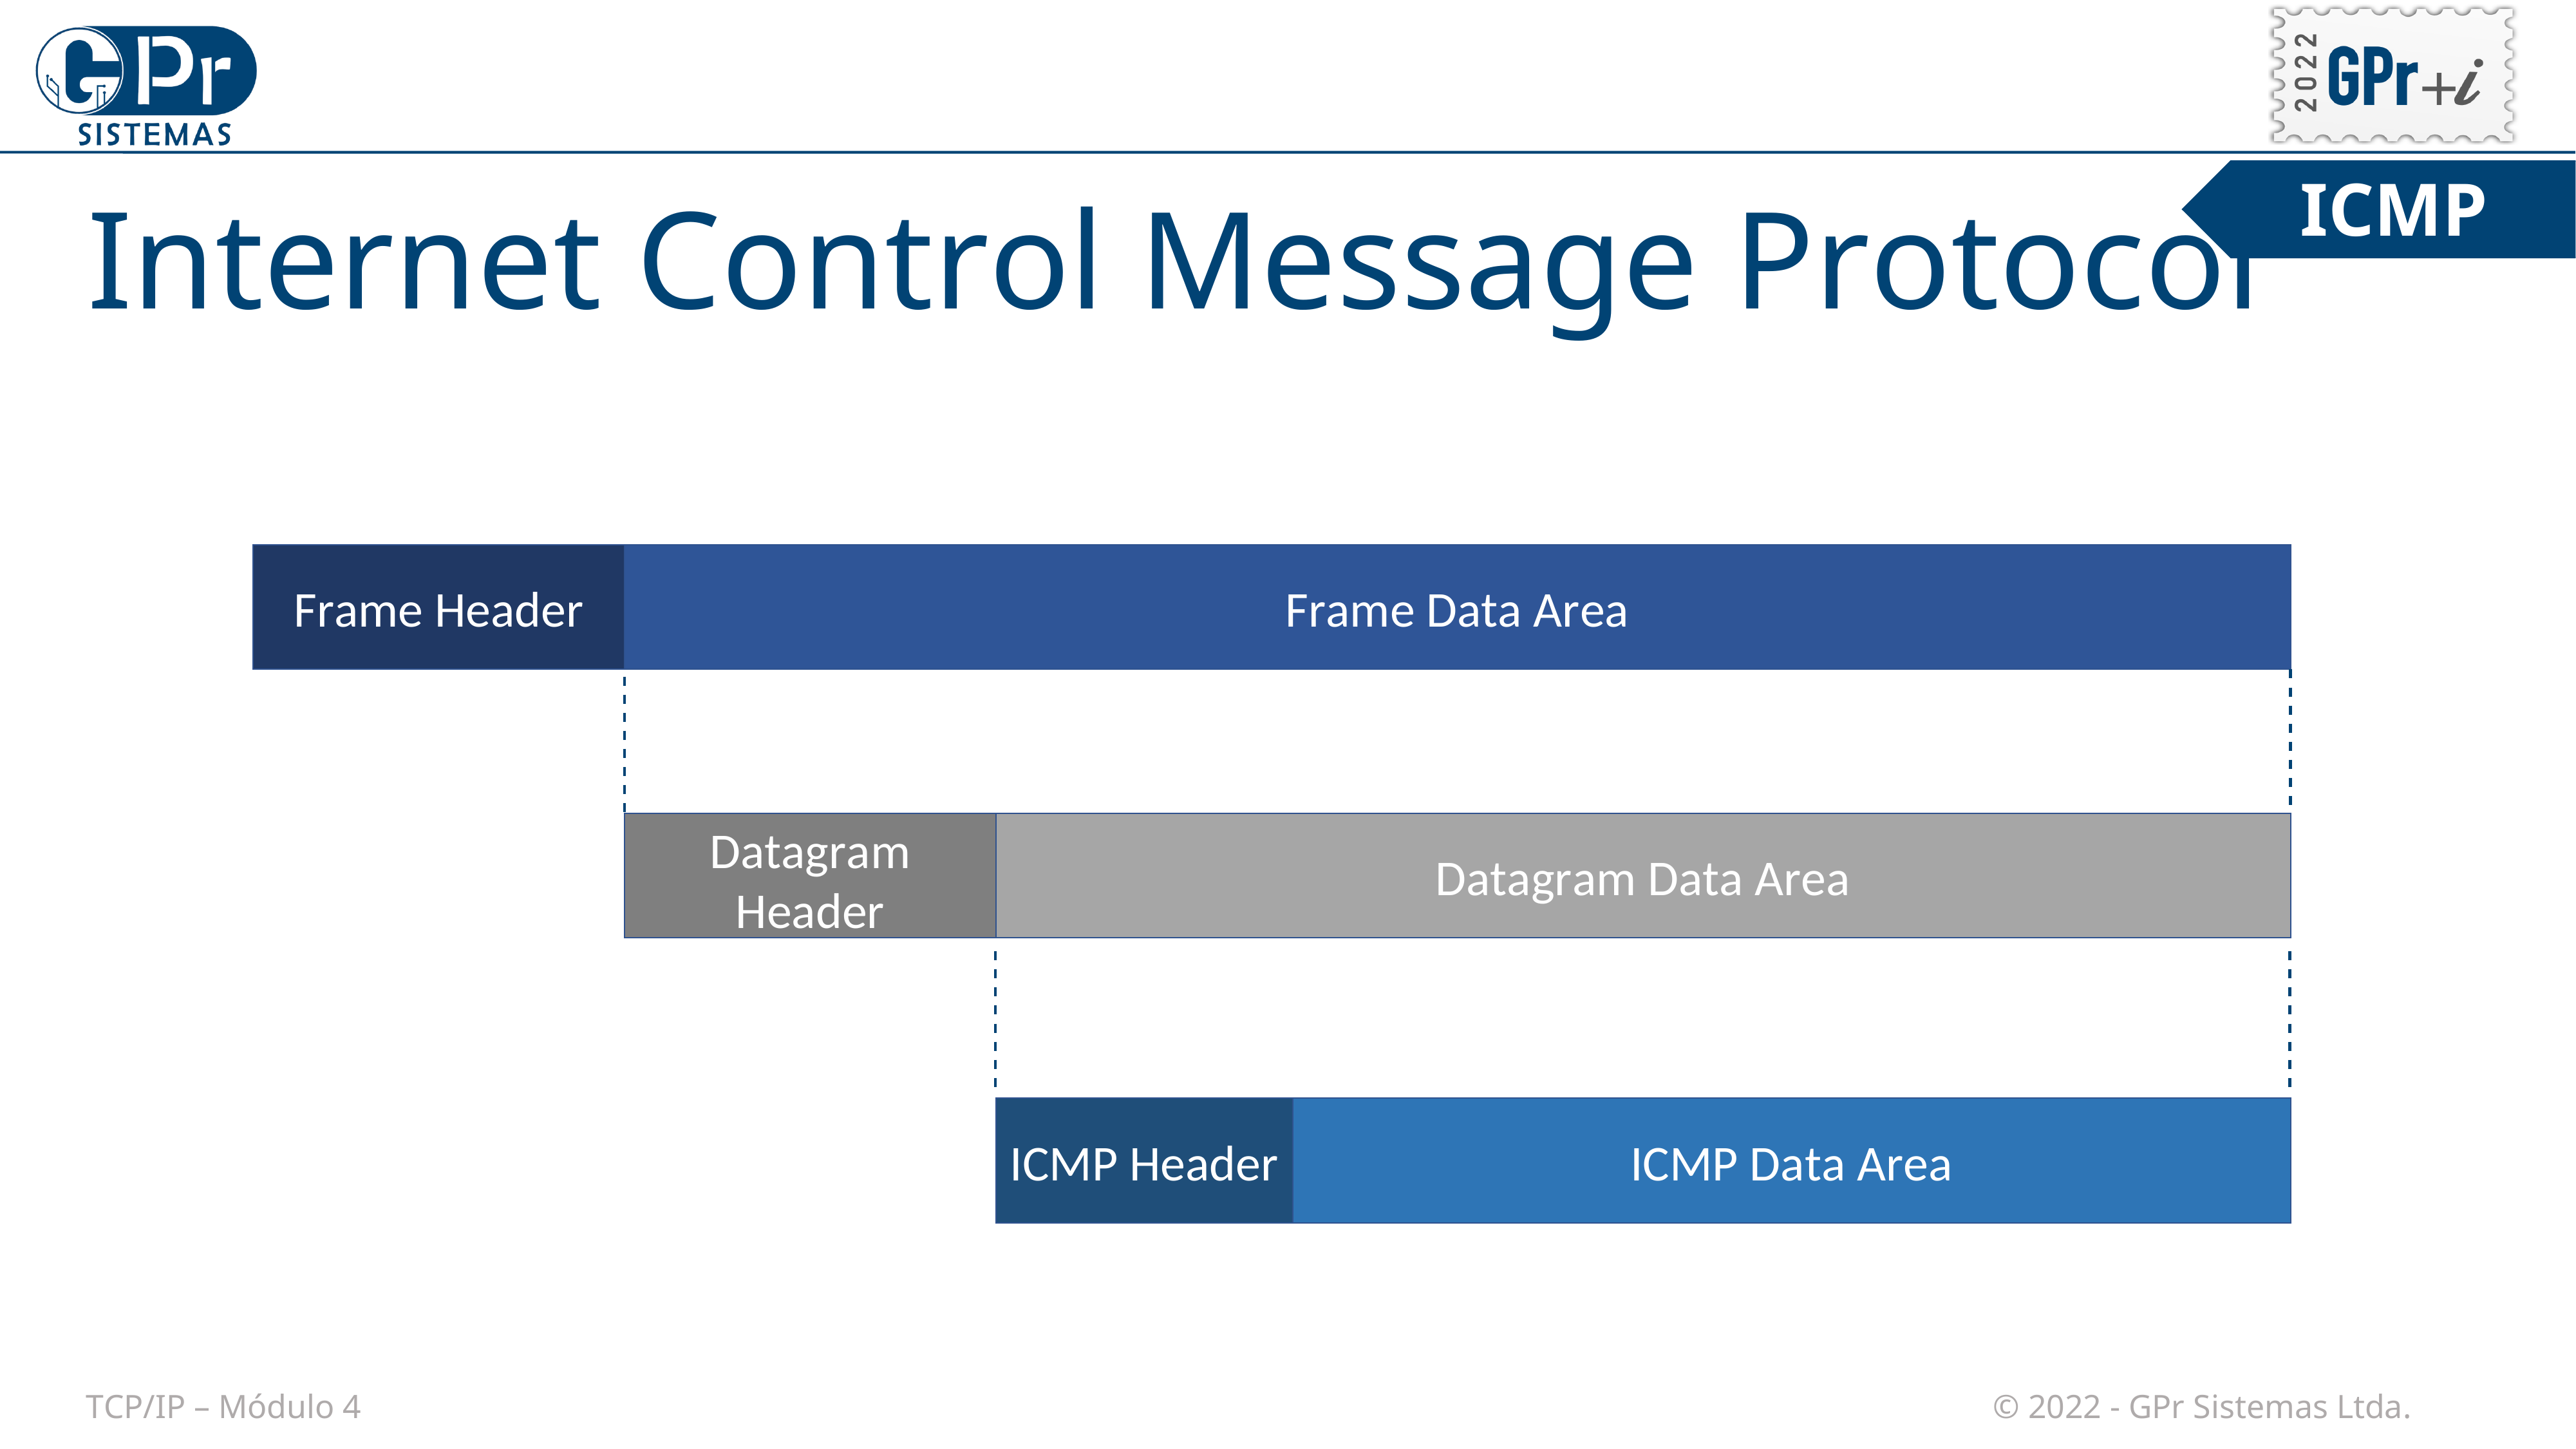

ICMP
# Internet Control Message Protocol
Frame Header
Frame Data Area
Datagram Header
Datagram Data Area
ICMP Header
ICMP Data Area